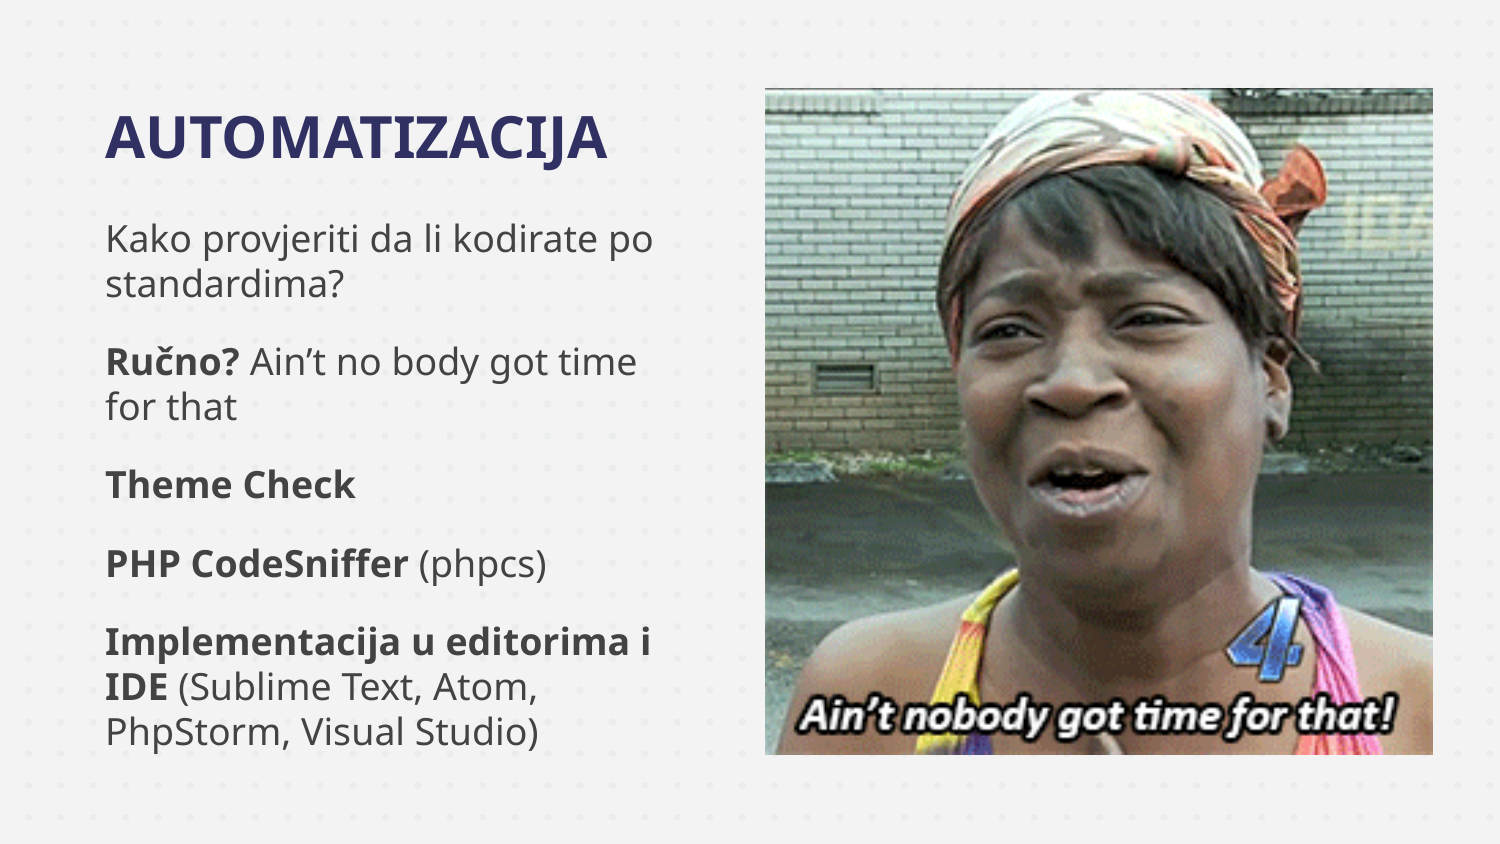

# AUTOMATIZACIJA
Kako provjeriti da li kodirate po standardima?
Ručno? Ain’t no body got time for that
Theme Check
PHP CodeSniffer (phpcs)
Implementacija u editorima i IDE (Sublime Text, Atom, PhpStorm, Visual Studio)